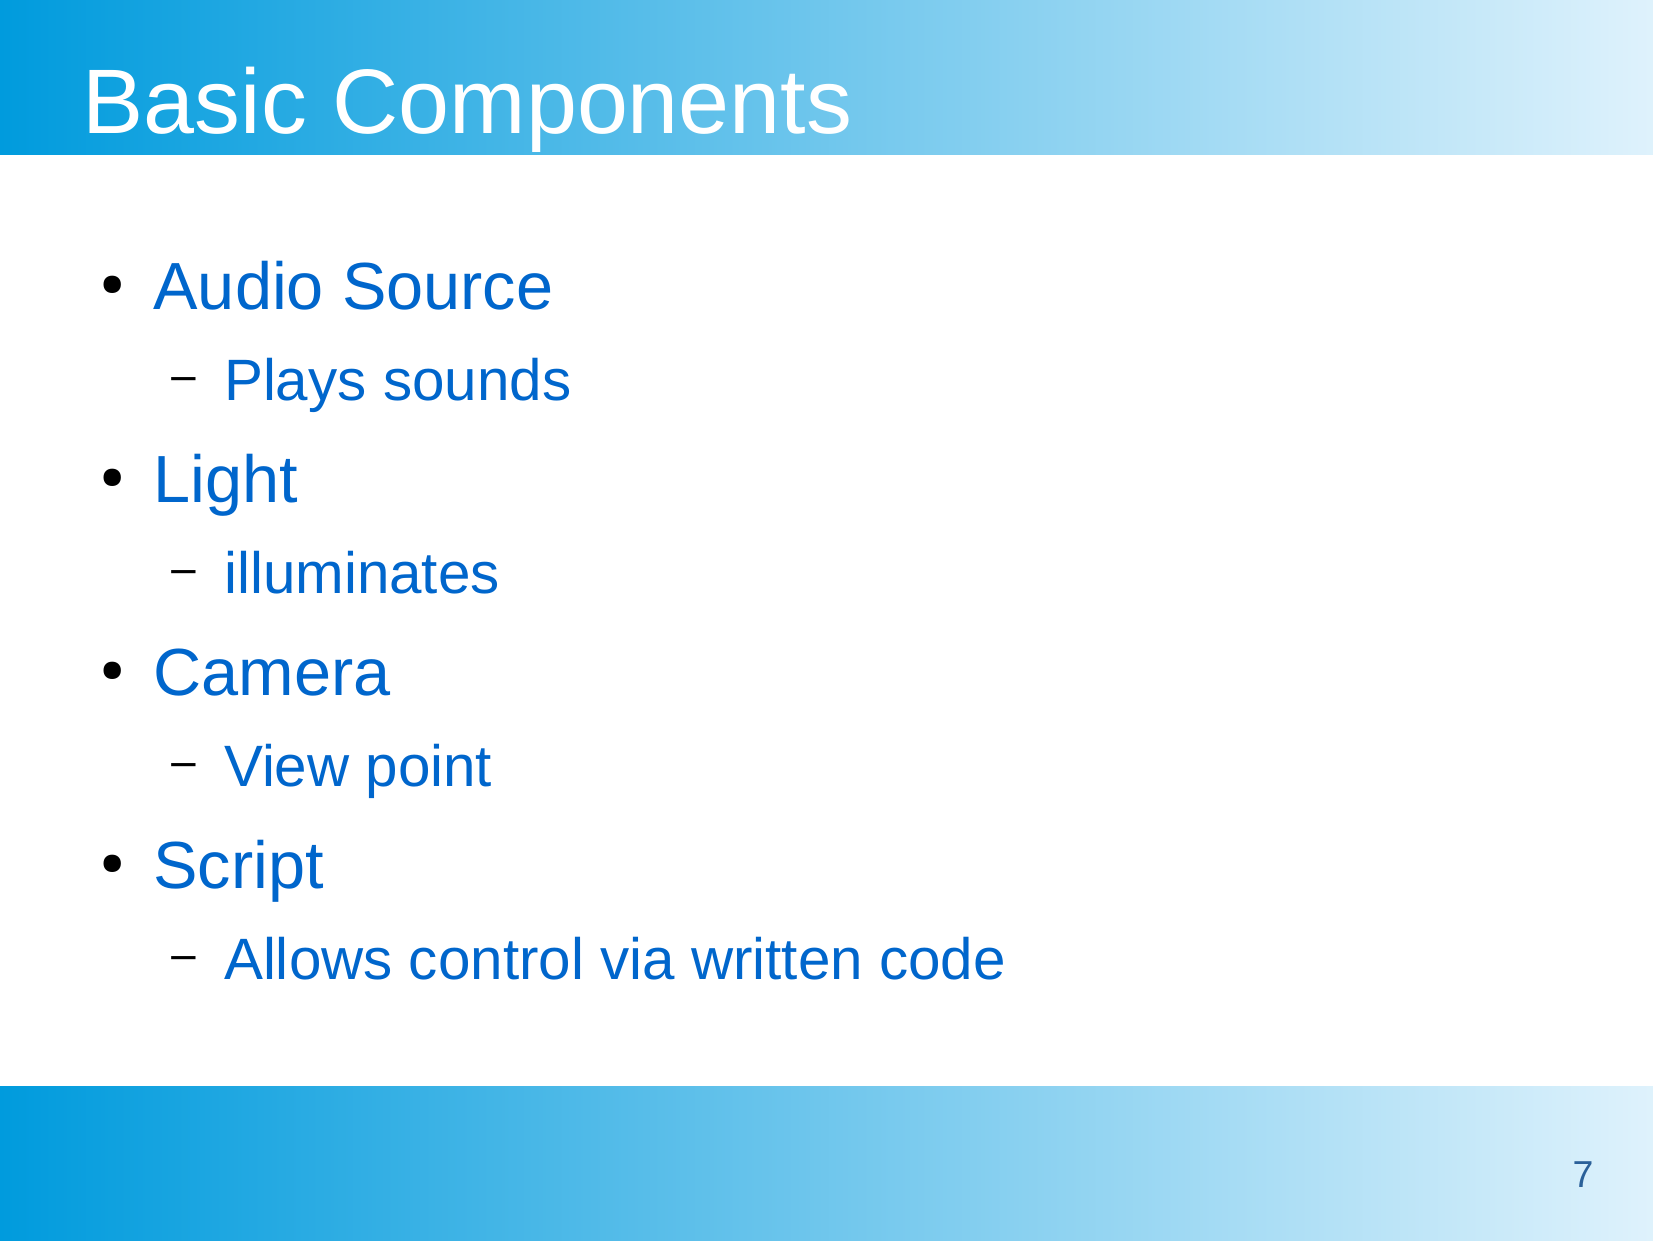

# Basic Components
Audio Source
Plays sounds
Light
illuminates
Camera
View point
Script
Allows control via written code